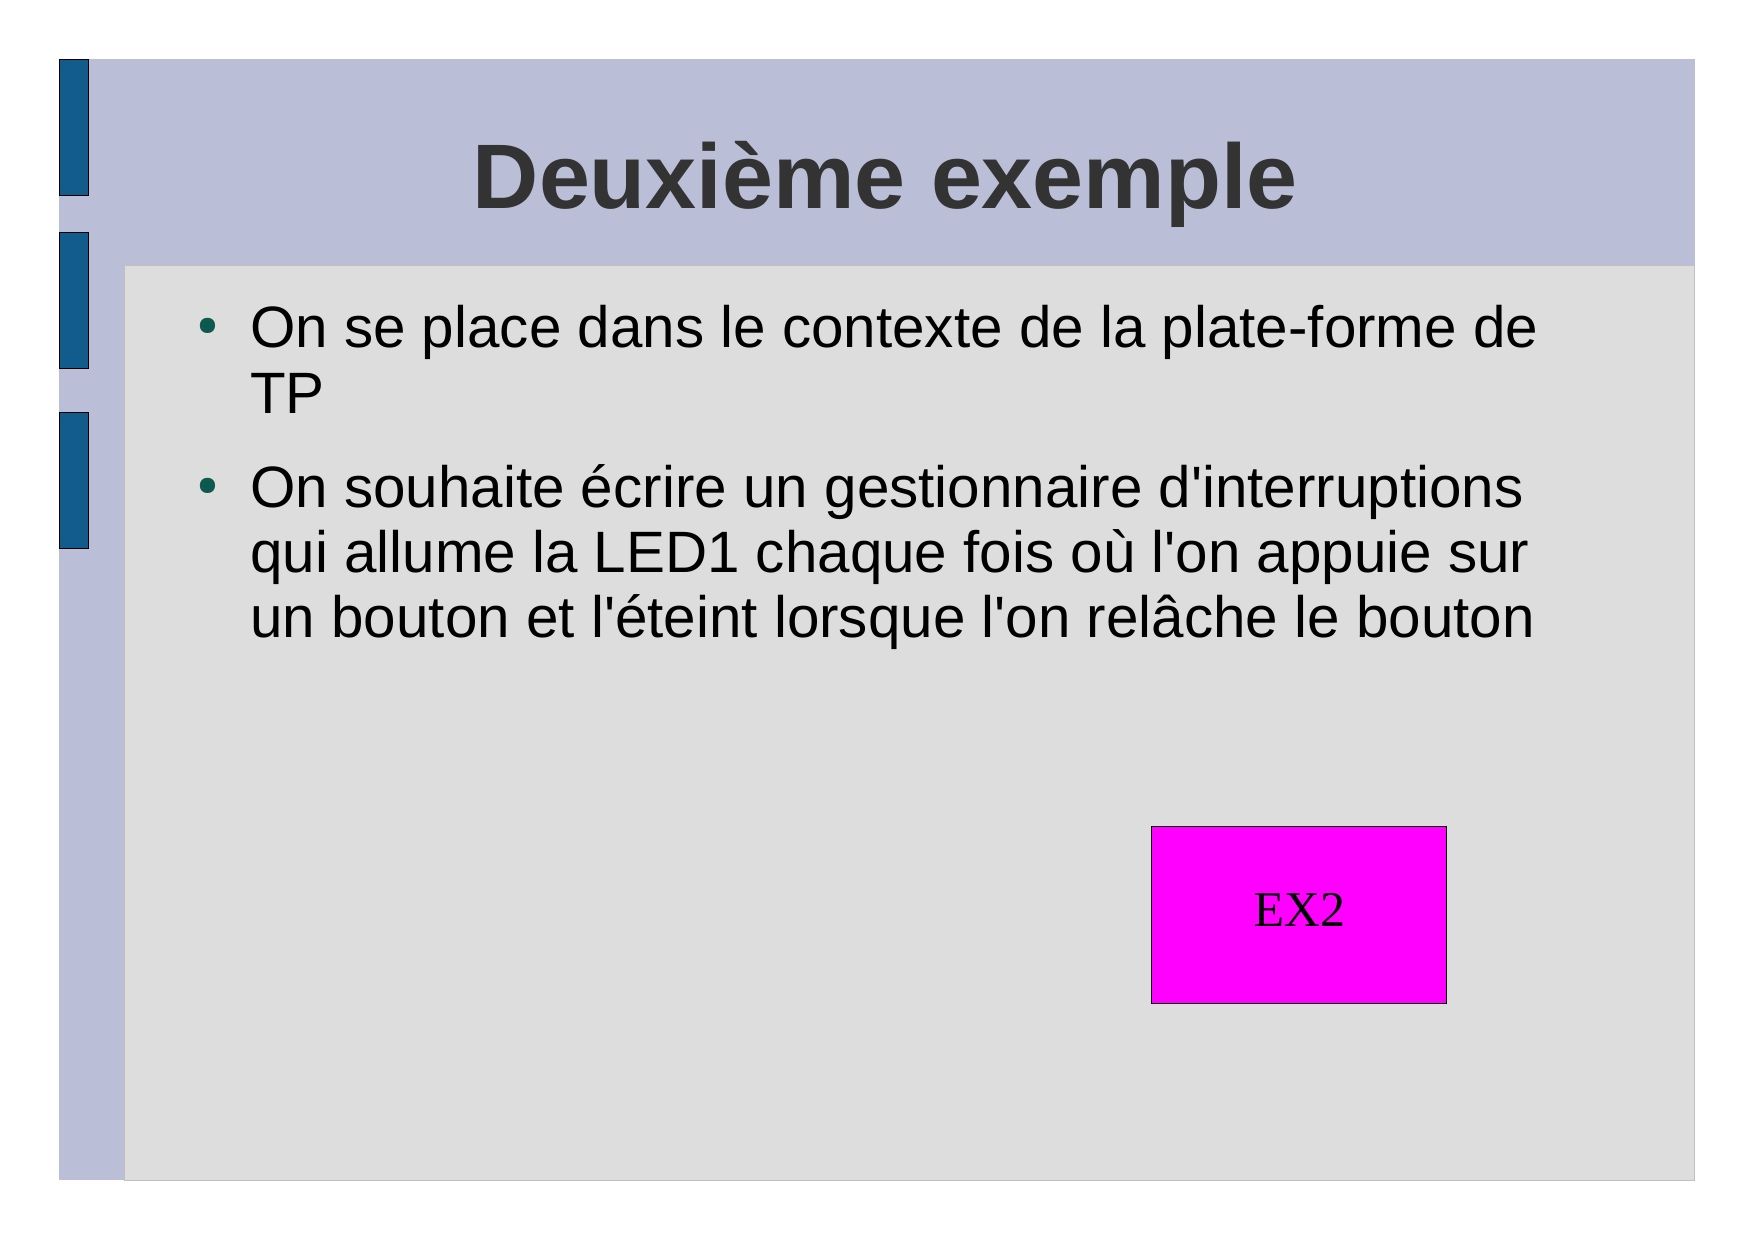

# Deuxième exemple
On se place dans le contexte de la plate-forme de TP
On souhaite écrire un gestionnaire d'interruptions qui allume la LED1 chaque fois où l'on appuie sur un bouton et l'éteint lorsque l'on relâche le bouton
EX2